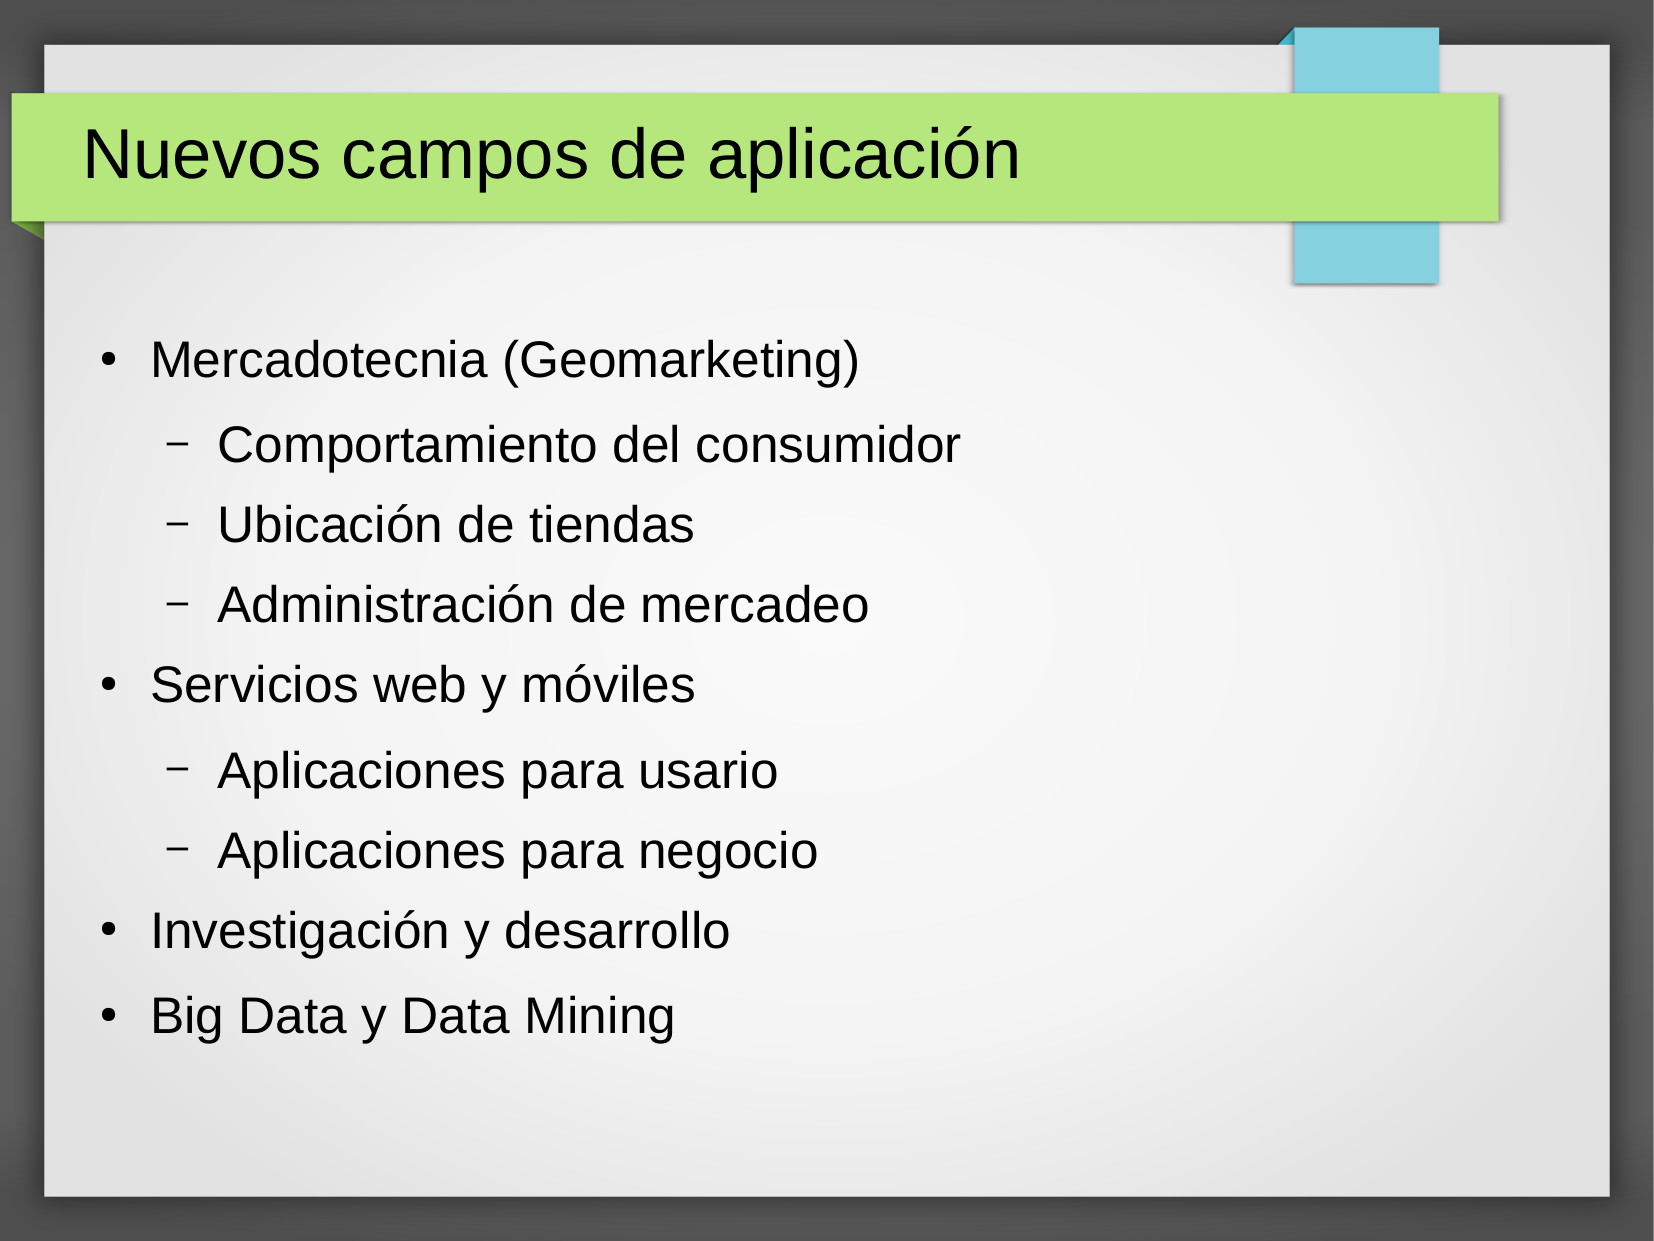

# Nuevos campos de aplicación
Mercadotecnia (Geomarketing)
Comportamiento del consumidor
Ubicación de tiendas
Administración de mercadeo
Servicios web y móviles
Aplicaciones para usario
Aplicaciones para negocio
Investigación y desarrollo
Big Data y Data Mining